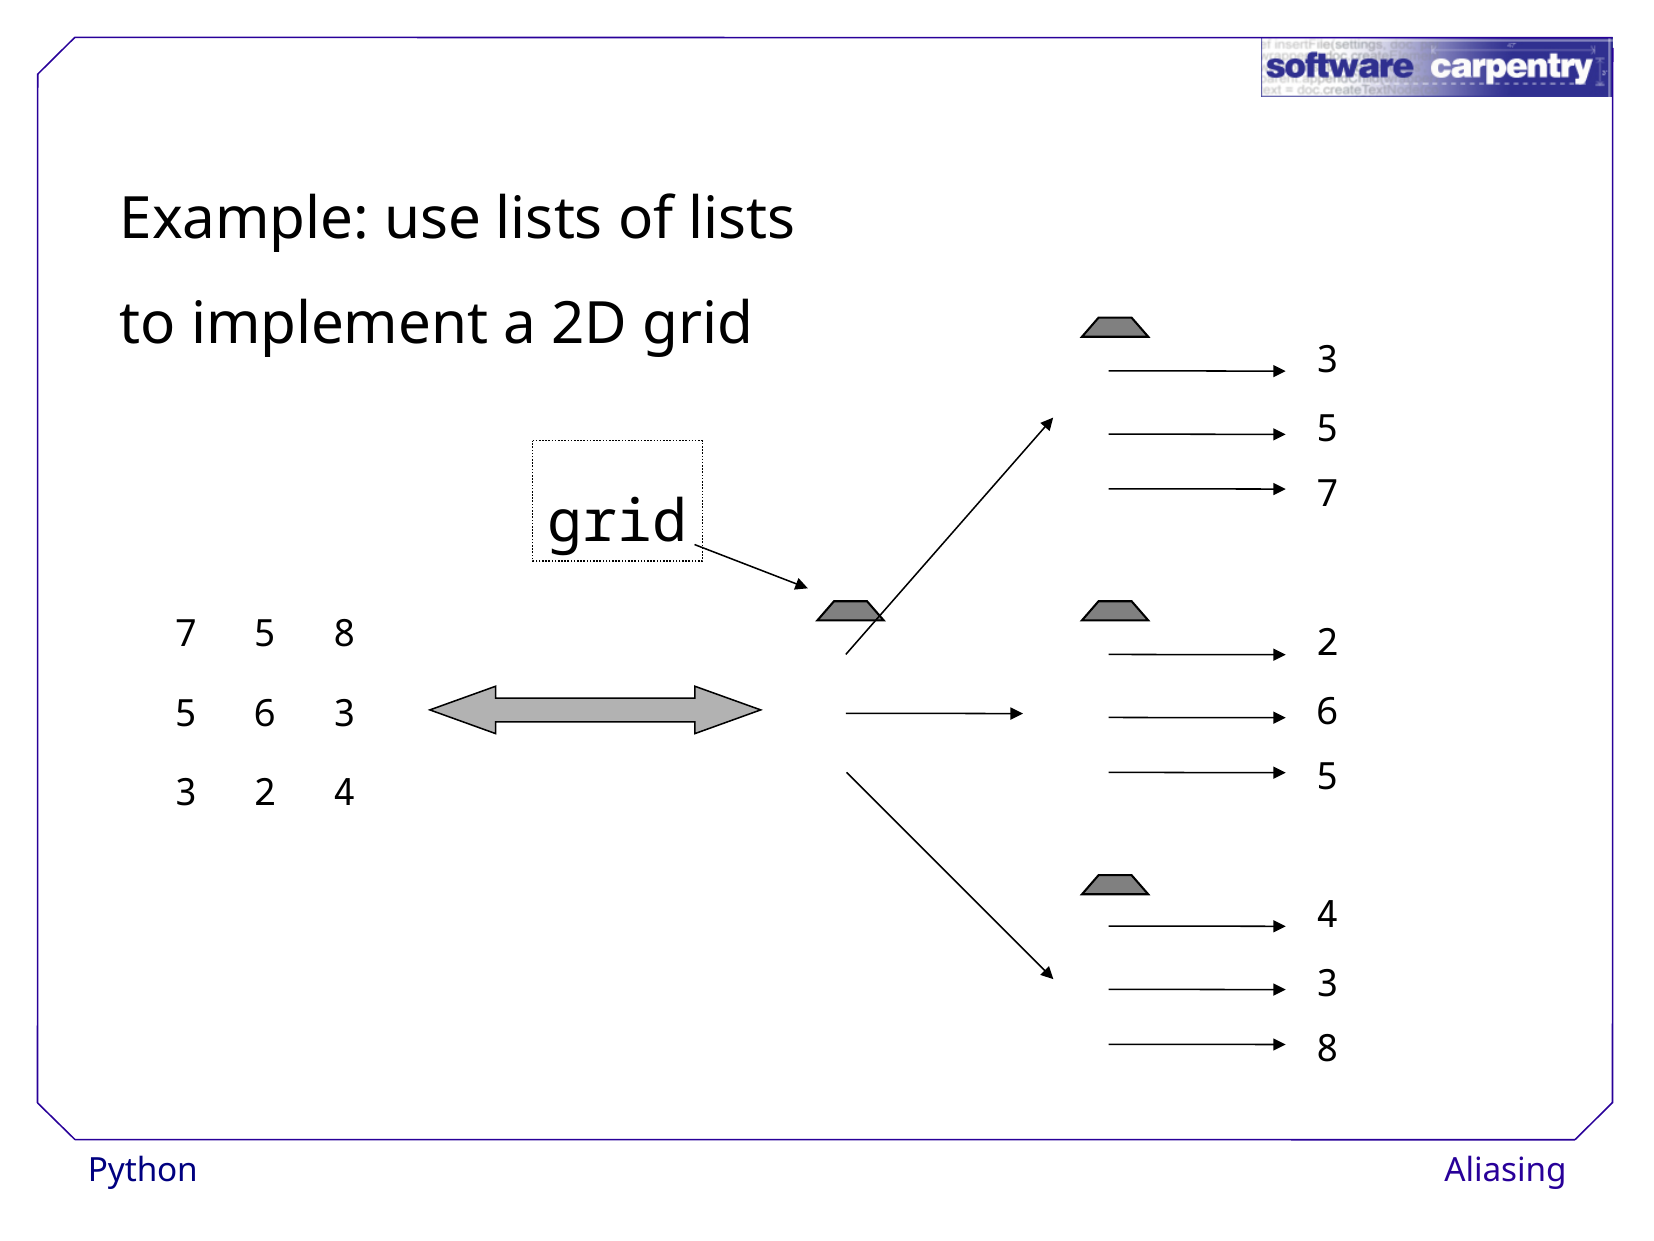

Example: use lists of lists
to implement a 2D grid
3
| |
| --- |
| |
| |
5
grid
7
| 7 | 5 | 8 |
| --- | --- | --- |
| 5 | 6 | 3 |
| 3 | 2 | 4 |
2
| |
| --- |
| |
| |
| |
| --- |
| |
| |
6
5
4
| |
| --- |
| |
| |
3
8